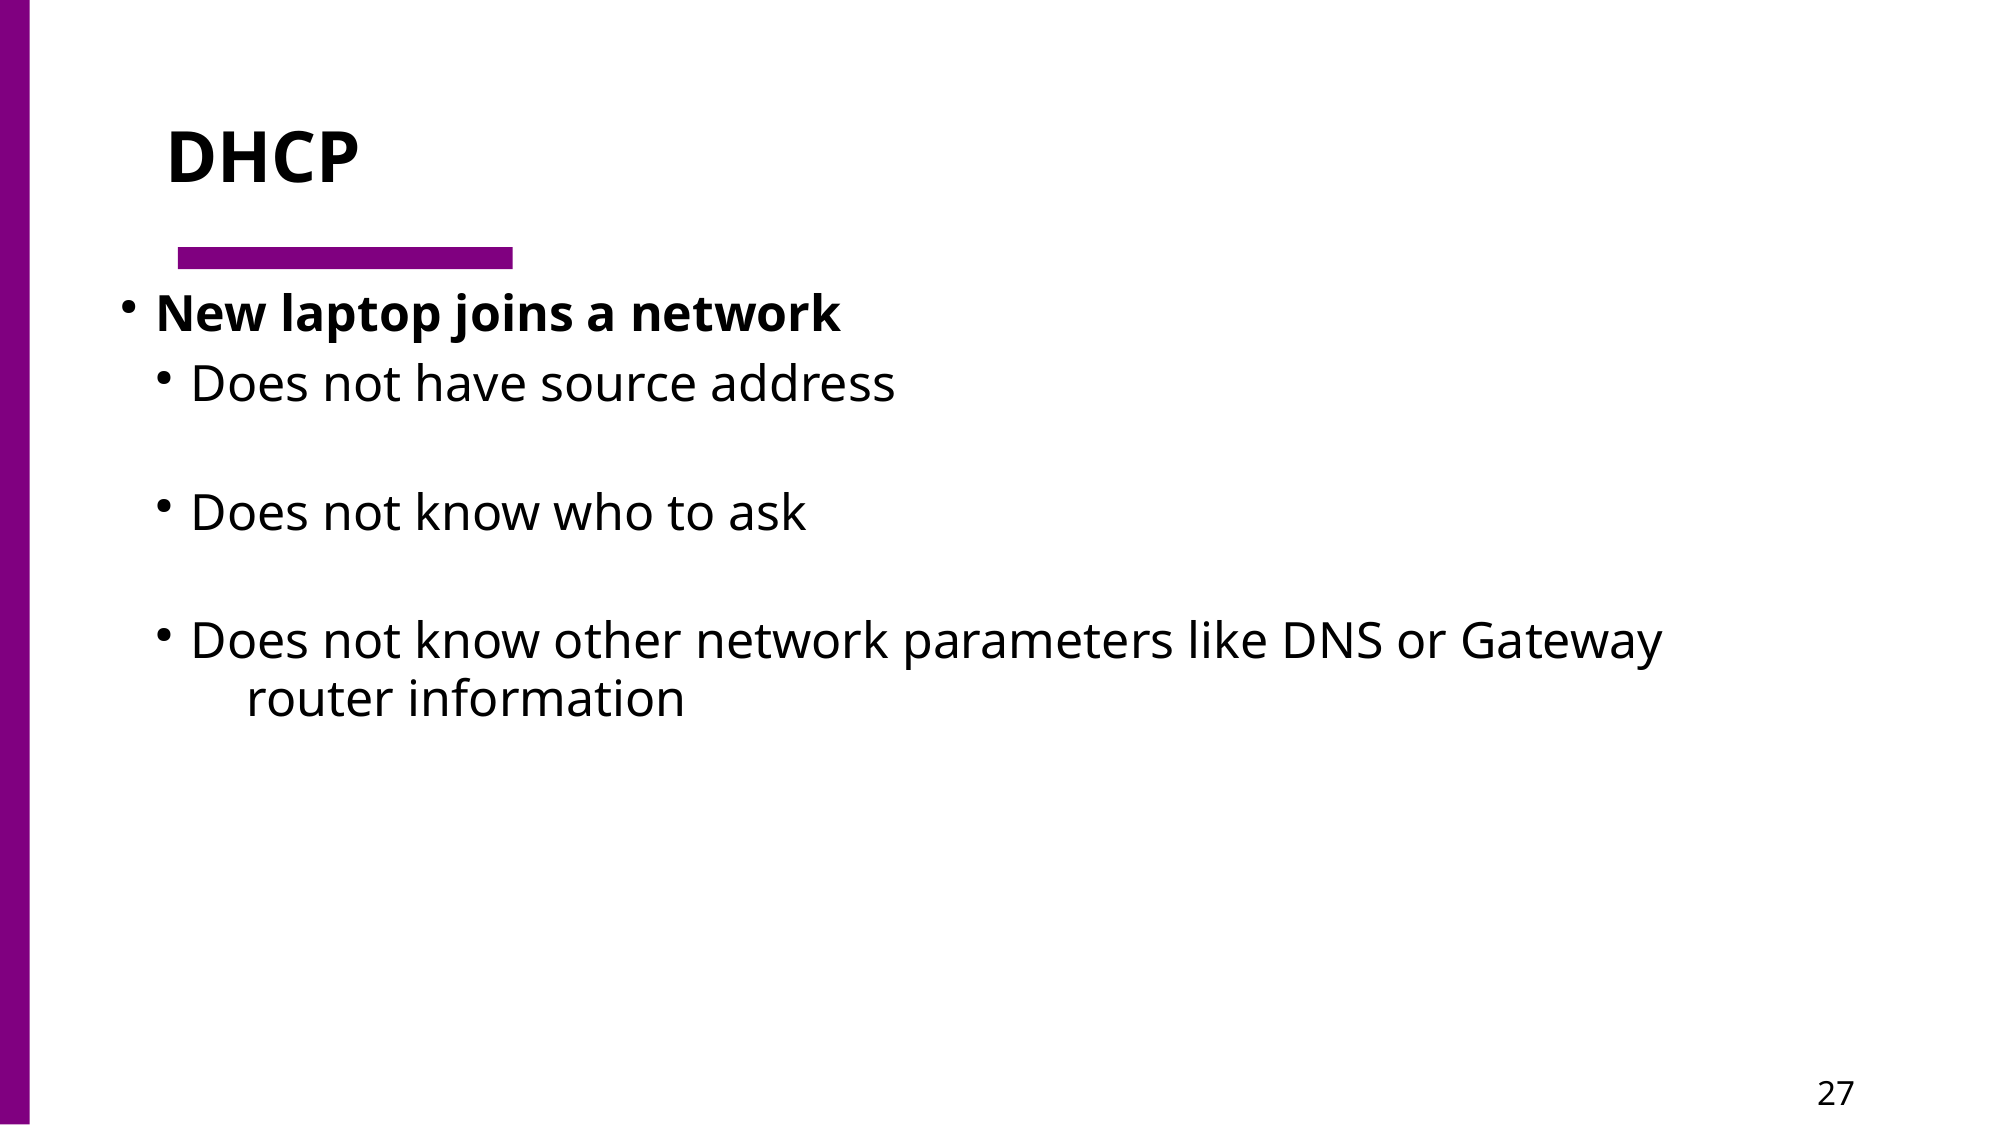

DHCP
New laptop joins a network
Does not have source address
Does not know who to ask
Does not know other network parameters like DNS or Gateway router information